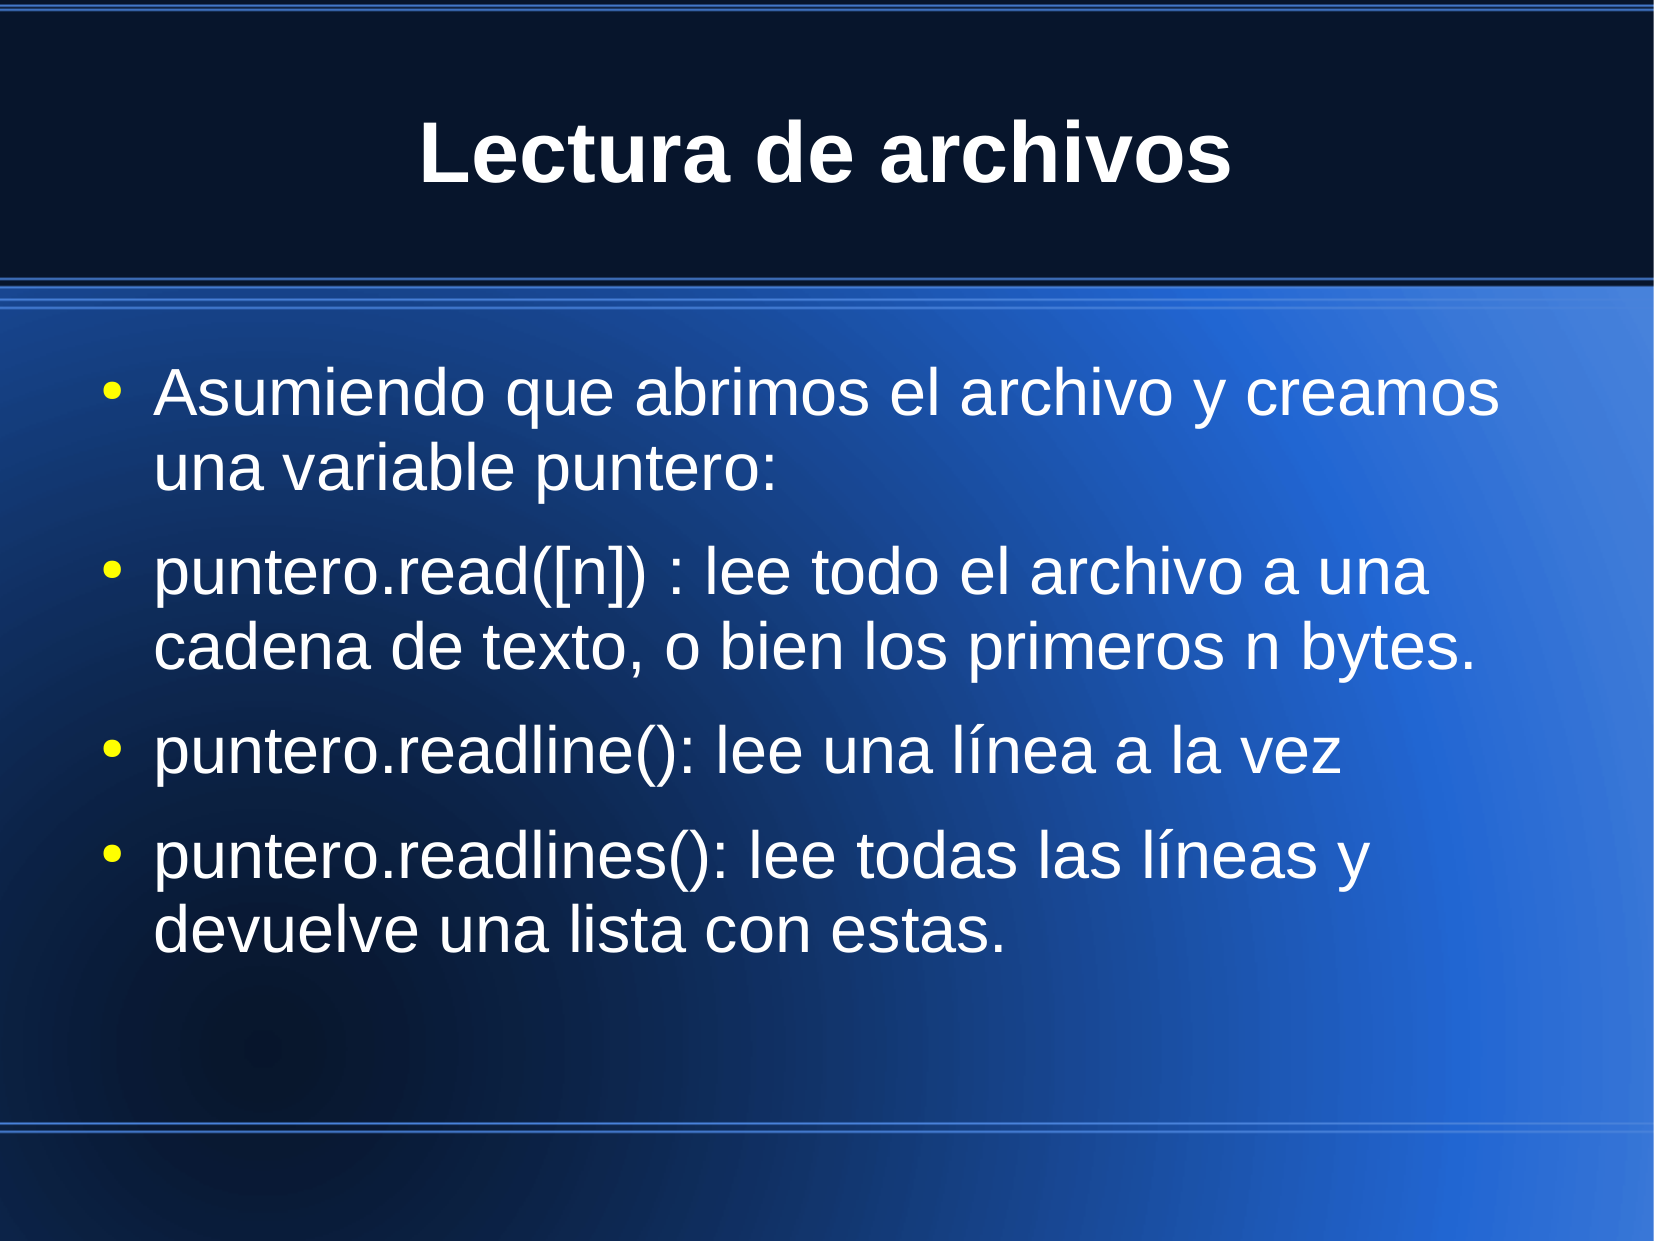

# Lectura de archivos
Asumiendo que abrimos el archivo y creamos una variable puntero:
puntero.read([n]) : lee todo el archivo a una cadena de texto, o bien los primeros n bytes.
puntero.readline(): lee una línea a la vez
puntero.readlines(): lee todas las líneas y devuelve una lista con estas.